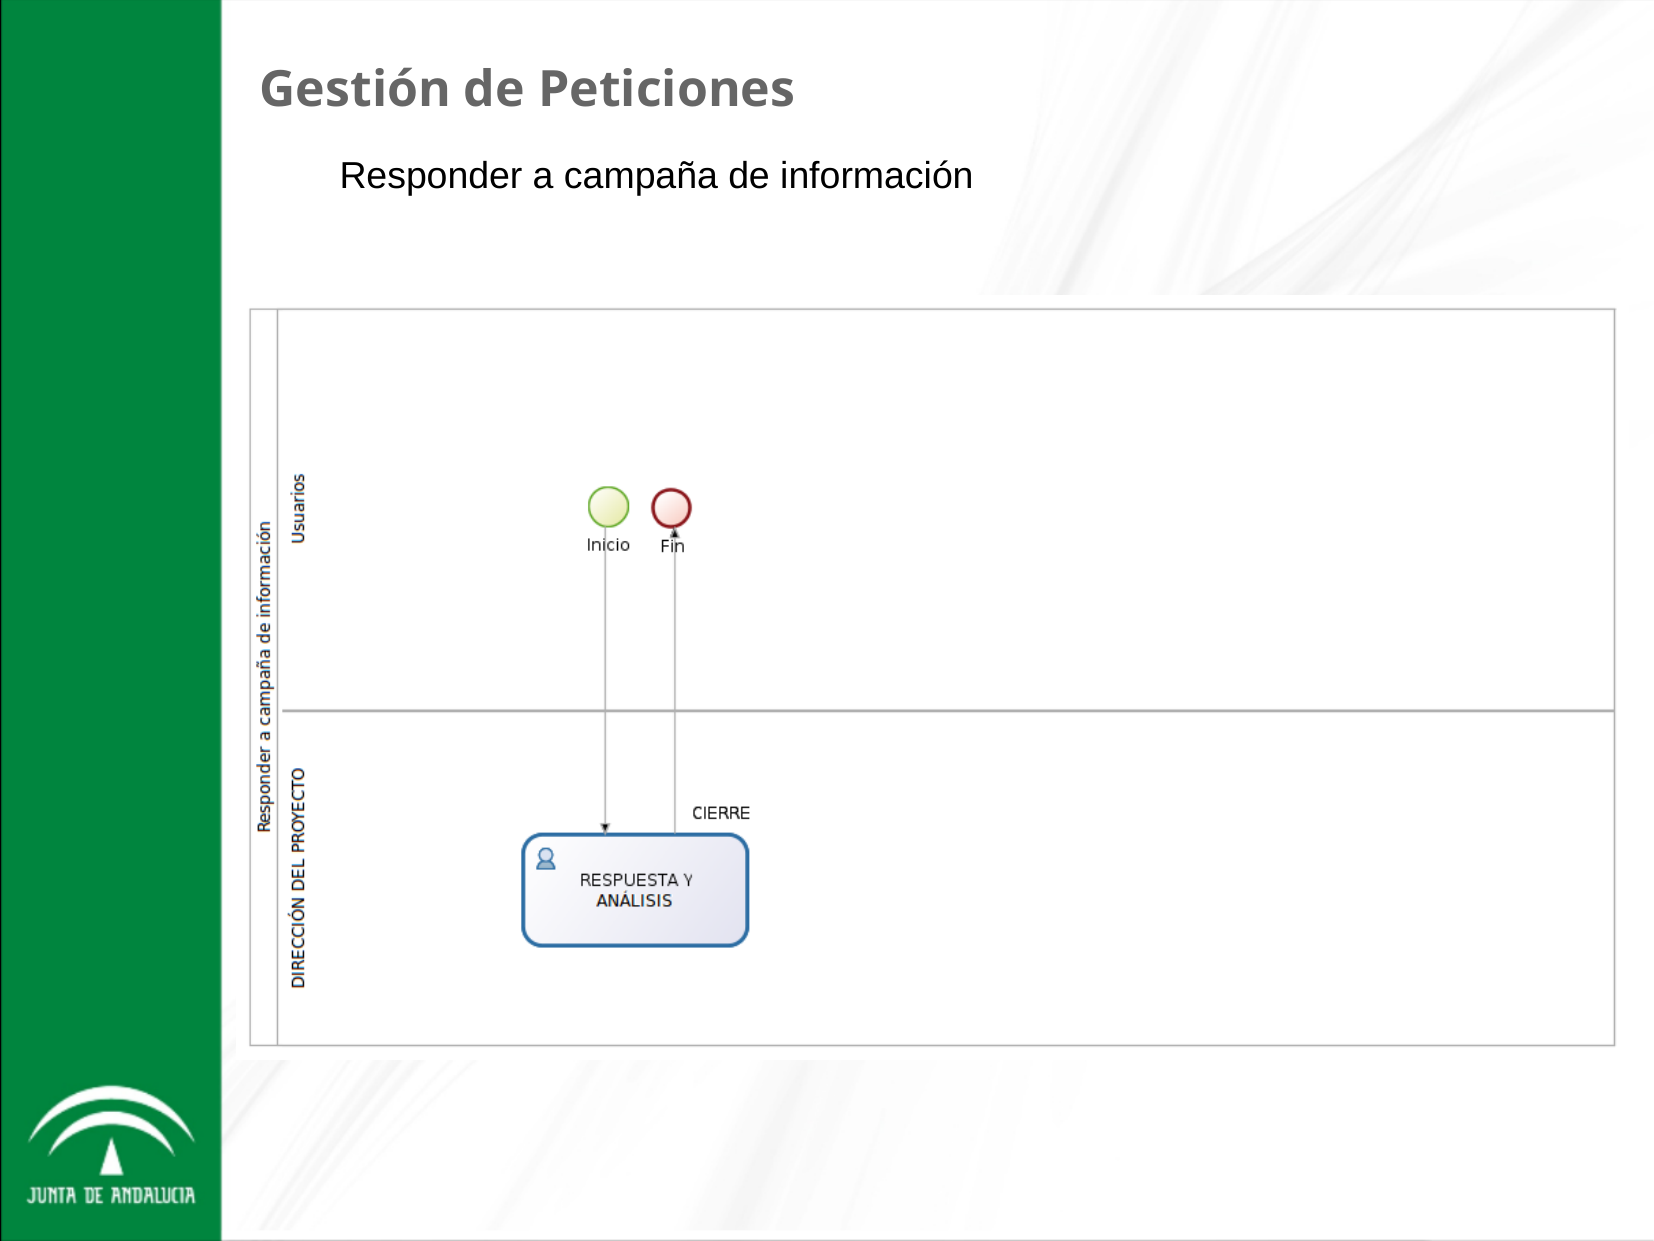

# Gestión de Peticiones
Responder a campaña de información